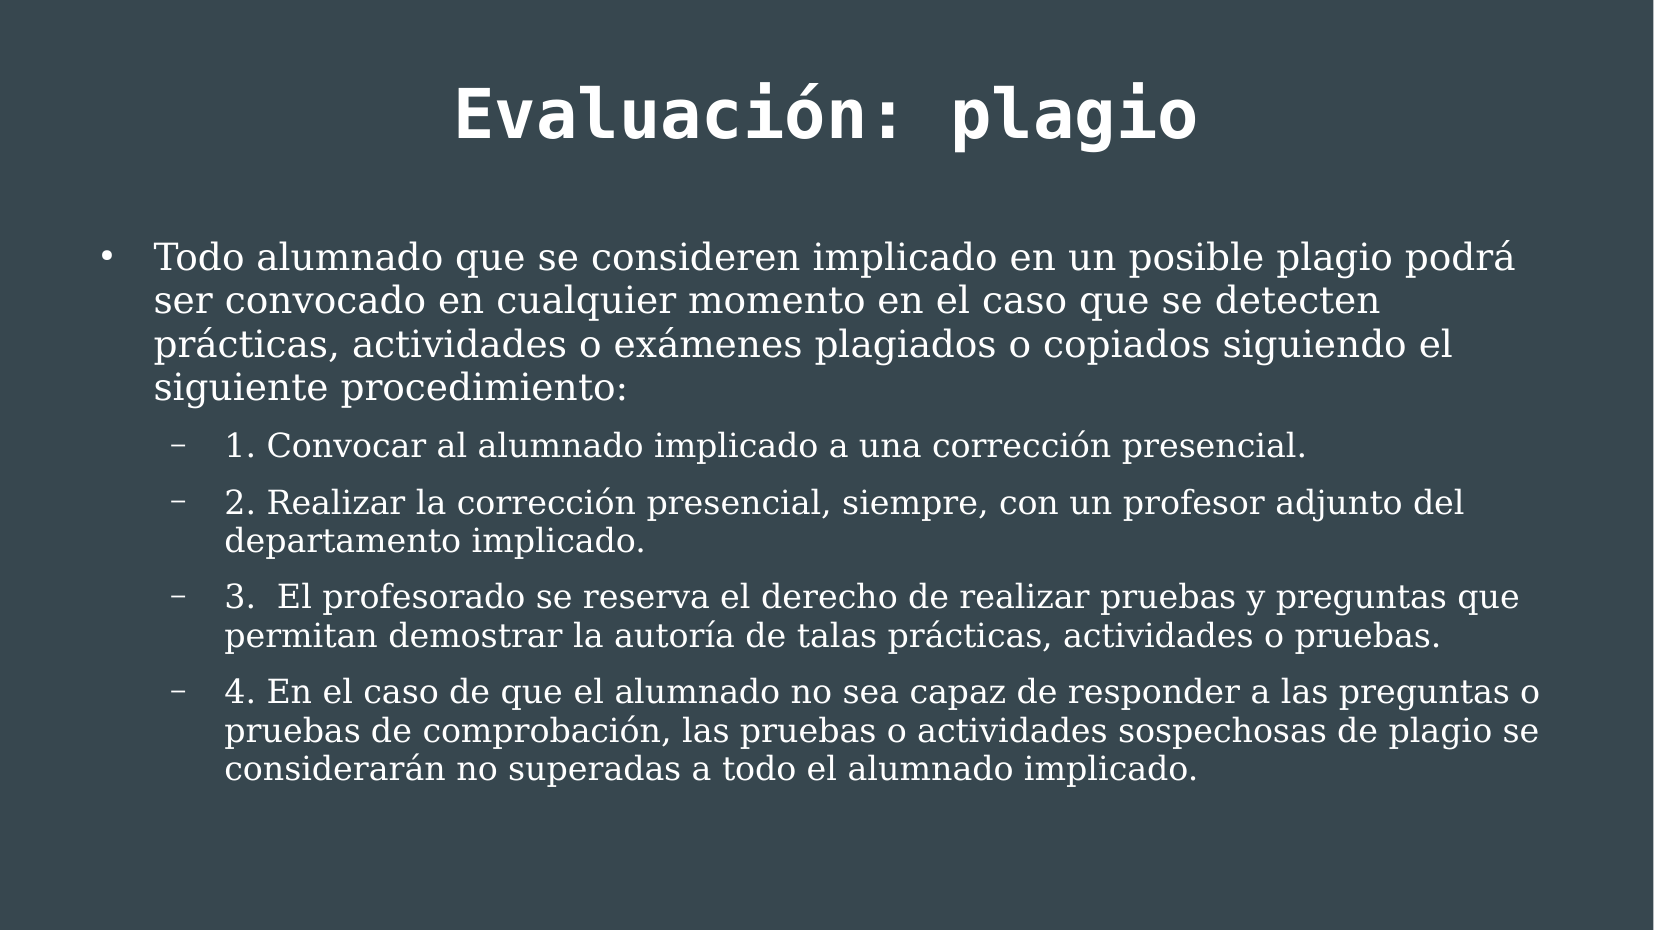

# Evaluación: plagio
Todo alumnado que se consideren implicado en un posible plagio podrá ser convocado en cualquier momento en el caso que se detecten prácticas, actividades o exámenes plagiados o copiados siguiendo el siguiente procedimiento:
1. Convocar al alumnado implicado a una corrección presencial.
2. Realizar la corrección presencial, siempre, con un profesor adjunto del departamento implicado.
3.  El profesorado se reserva el derecho de realizar pruebas y preguntas que permitan demostrar la autoría de talas prácticas, actividades o pruebas.
4. En el caso de que el alumnado no sea capaz de responder a las preguntas o pruebas de comprobación, las pruebas o actividades sospechosas de plagio se considerarán no superadas a todo el alumnado implicado.